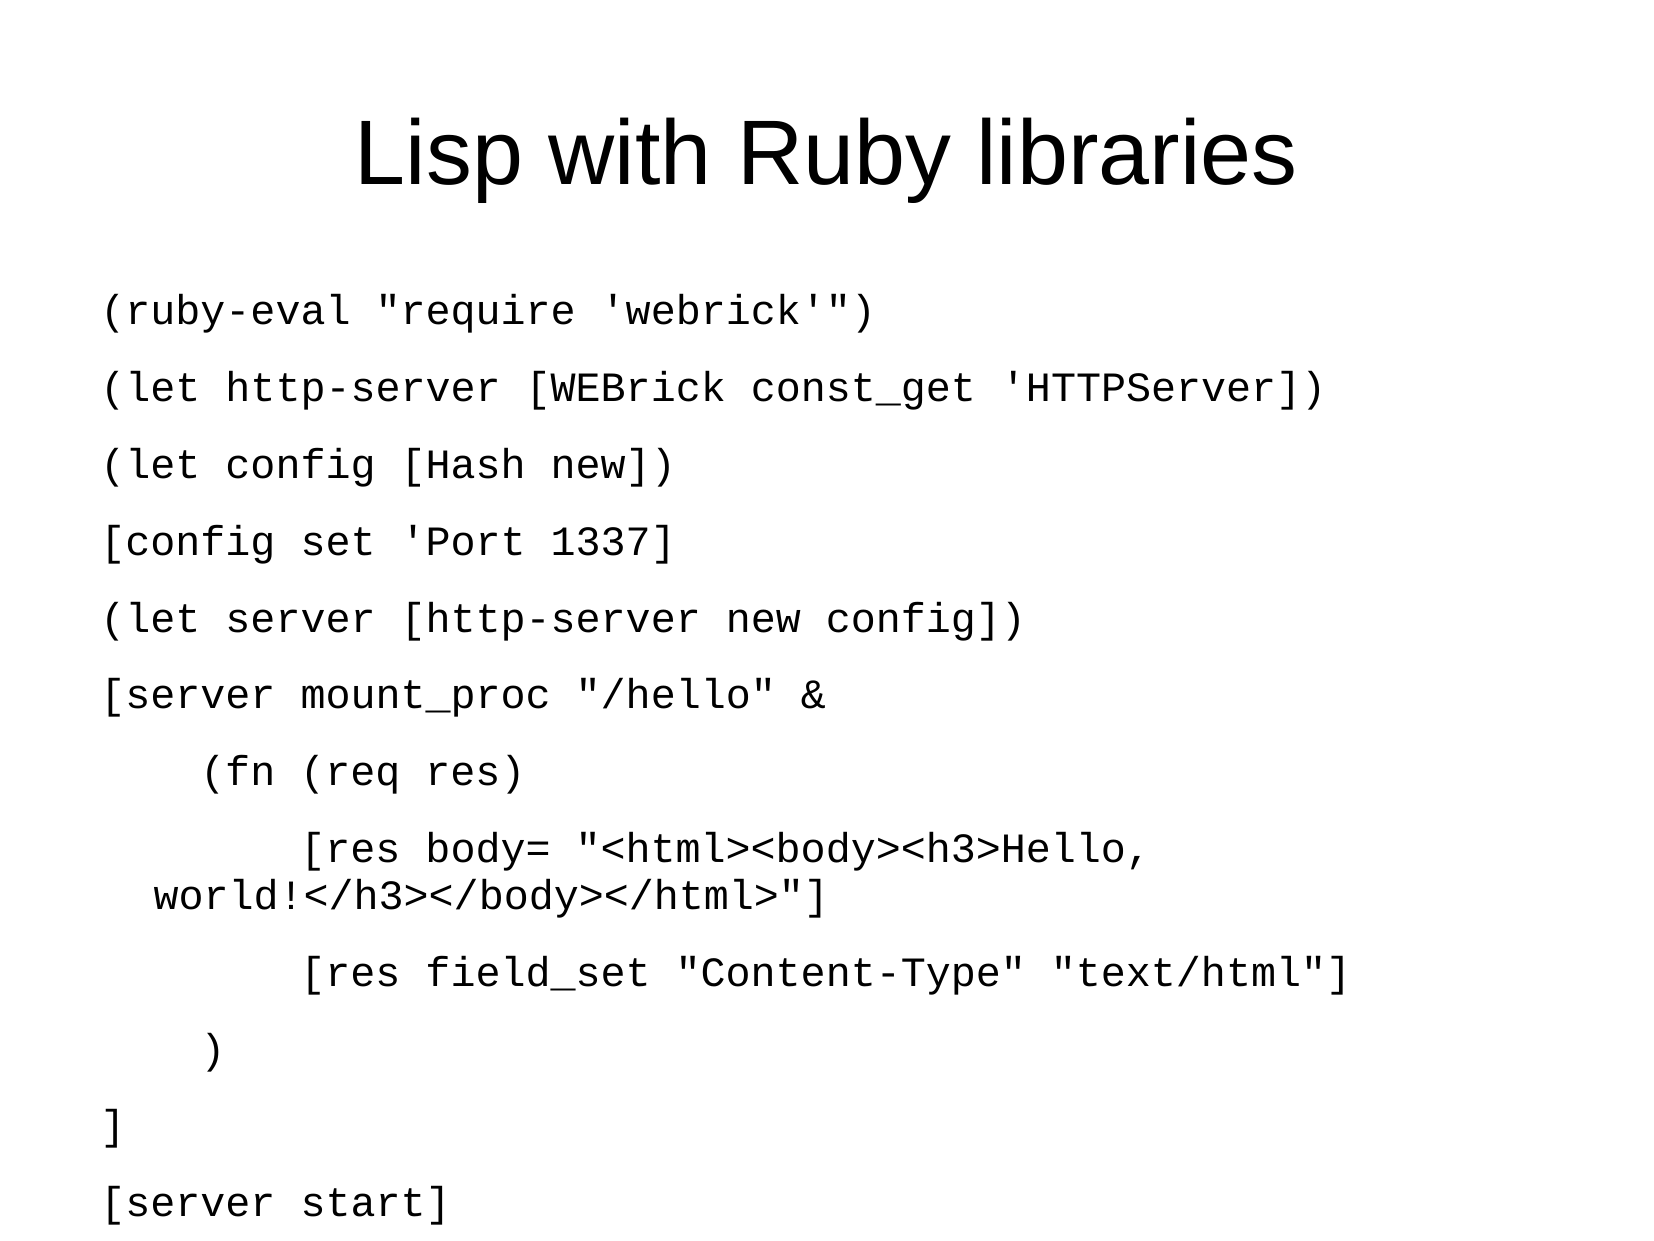

# Lisp with Ruby libraries
(ruby-eval "require 'webrick'")
(let http-server [WEBrick const_get 'HTTPServer])
(let config [Hash new])
[config set 'Port 1337]
(let server [http-server new config])
[server mount_proc "/hello" &
 (fn (req res)
 [res body= "<html><body><h3>Hello, world!</h3></body></html>"]
 [res field_set "Content-Type" "text/html"]
 )
]
[server start]